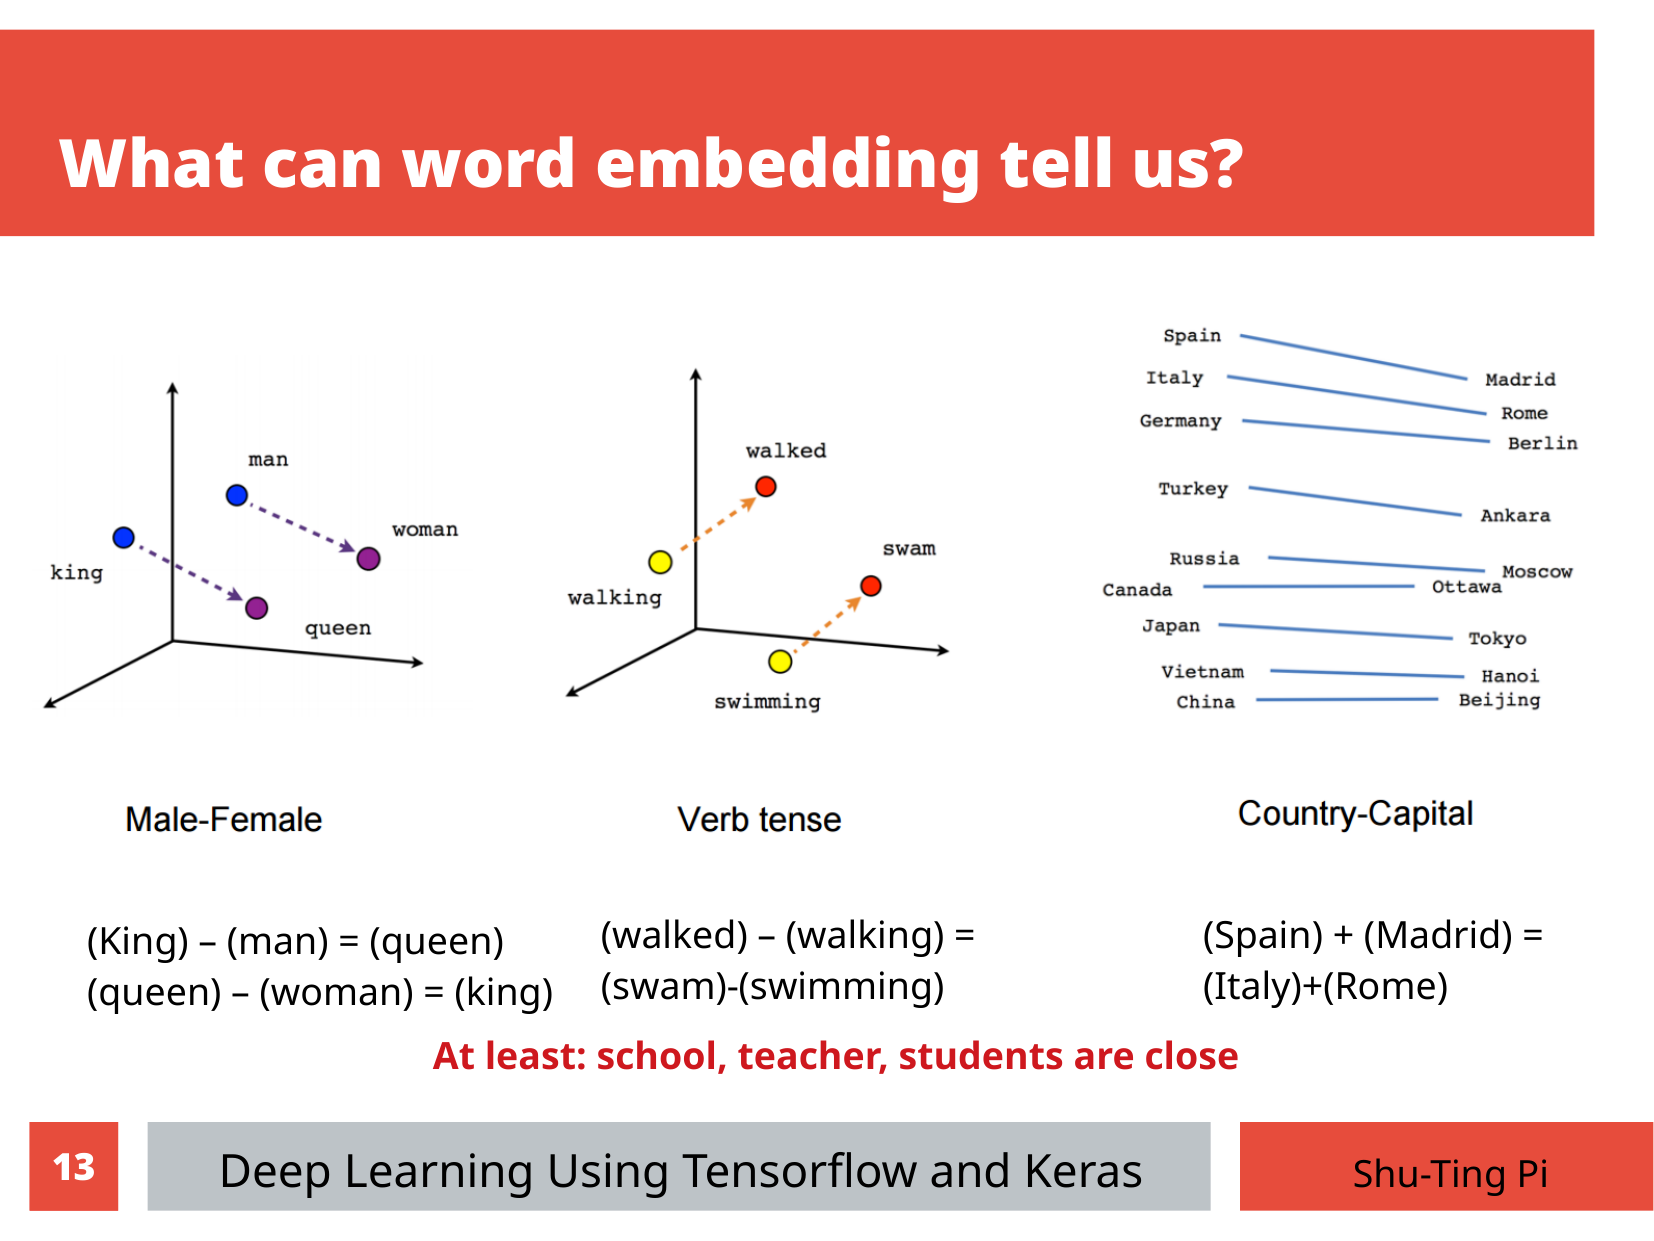

# What can word embedding tell us?
(walked) – (walking) =
(swam)-(swimming)
(Spain) + (Madrid) =
(Italy)+(Rome)
(King) – (man) = (queen)
(queen) – (woman) = (king)
At least: school, teacher, students are close
13
Deep Learning Using Tensorflow and Keras
Shu-Ting Pi